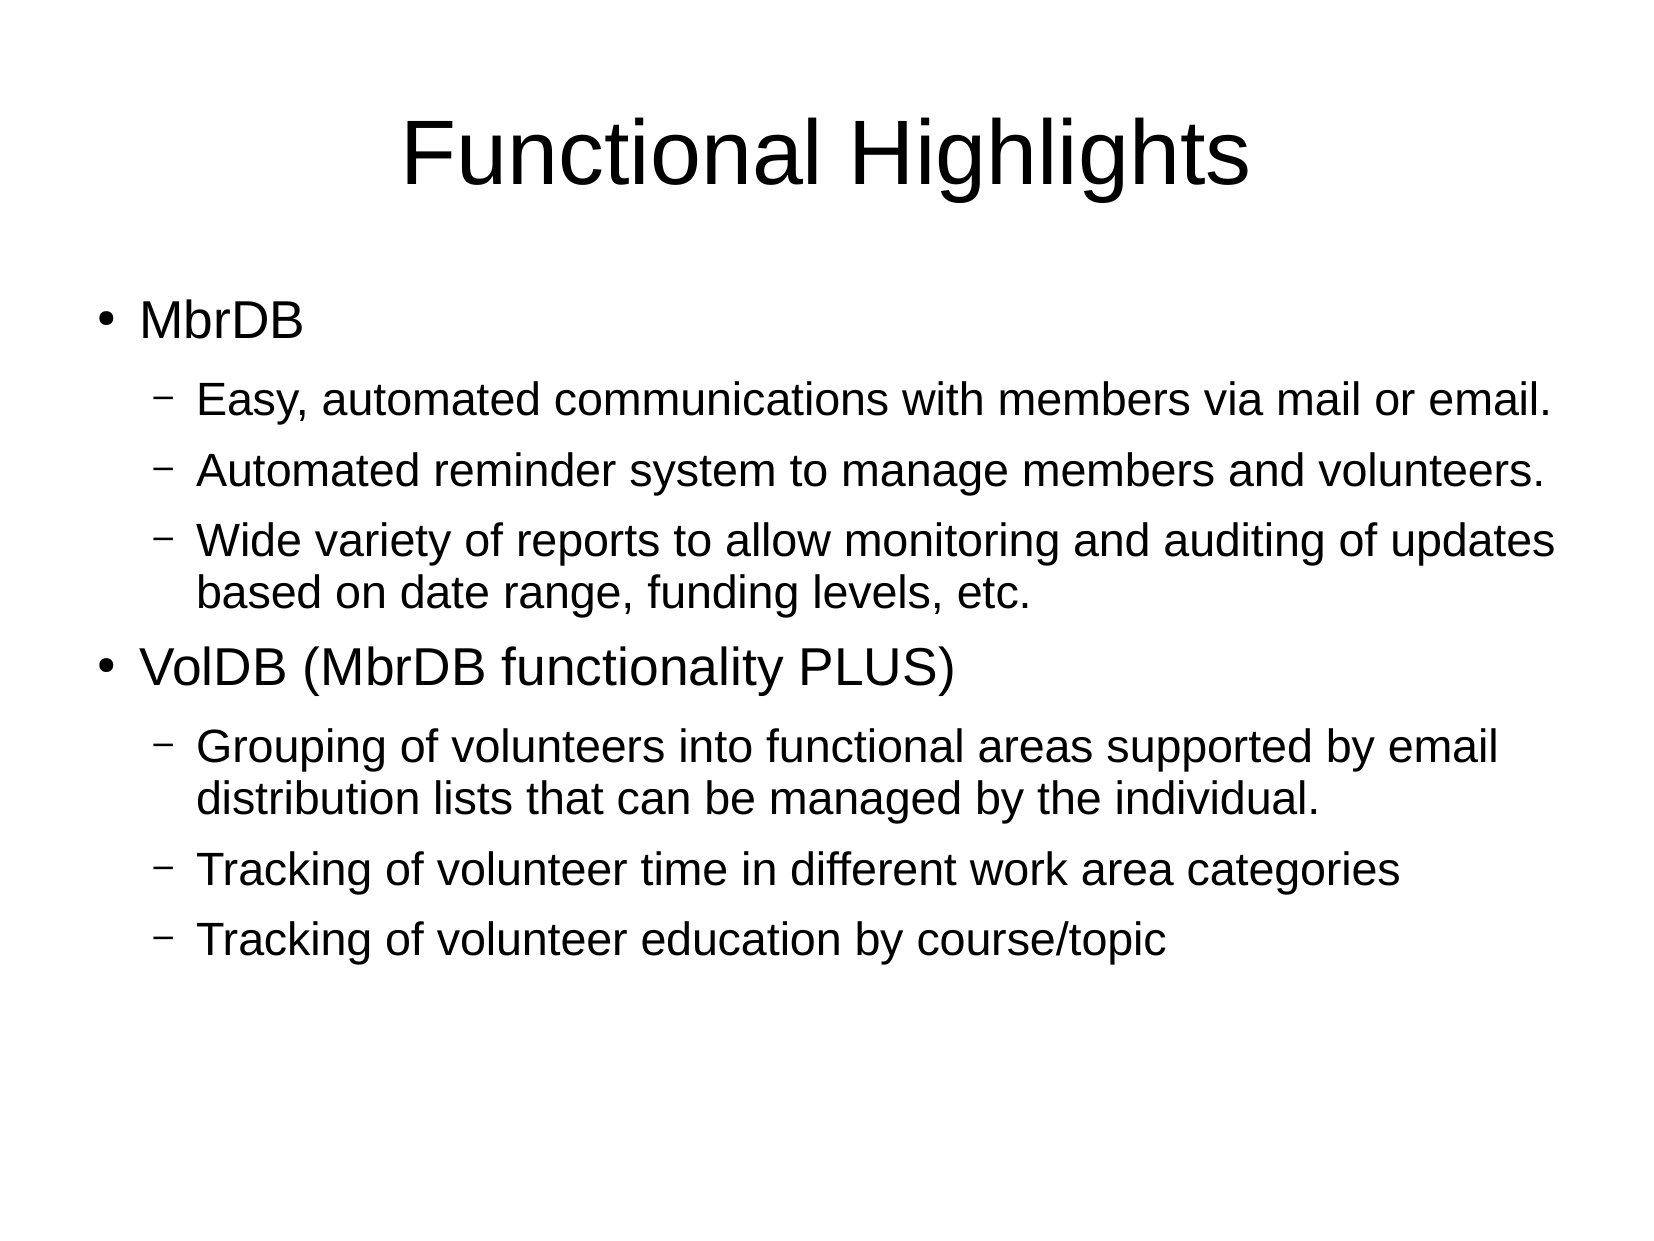

# Functional Highlights
MbrDB
Easy, automated communications with members via mail or email.
Automated reminder system to manage members and volunteers.
Wide variety of reports to allow monitoring and auditing of updates based on date range, funding levels, etc.
VolDB (MbrDB functionality PLUS)
Grouping of volunteers into functional areas supported by email distribution lists that can be managed by the individual.
Tracking of volunteer time in different work area categories
Tracking of volunteer education by course/topic